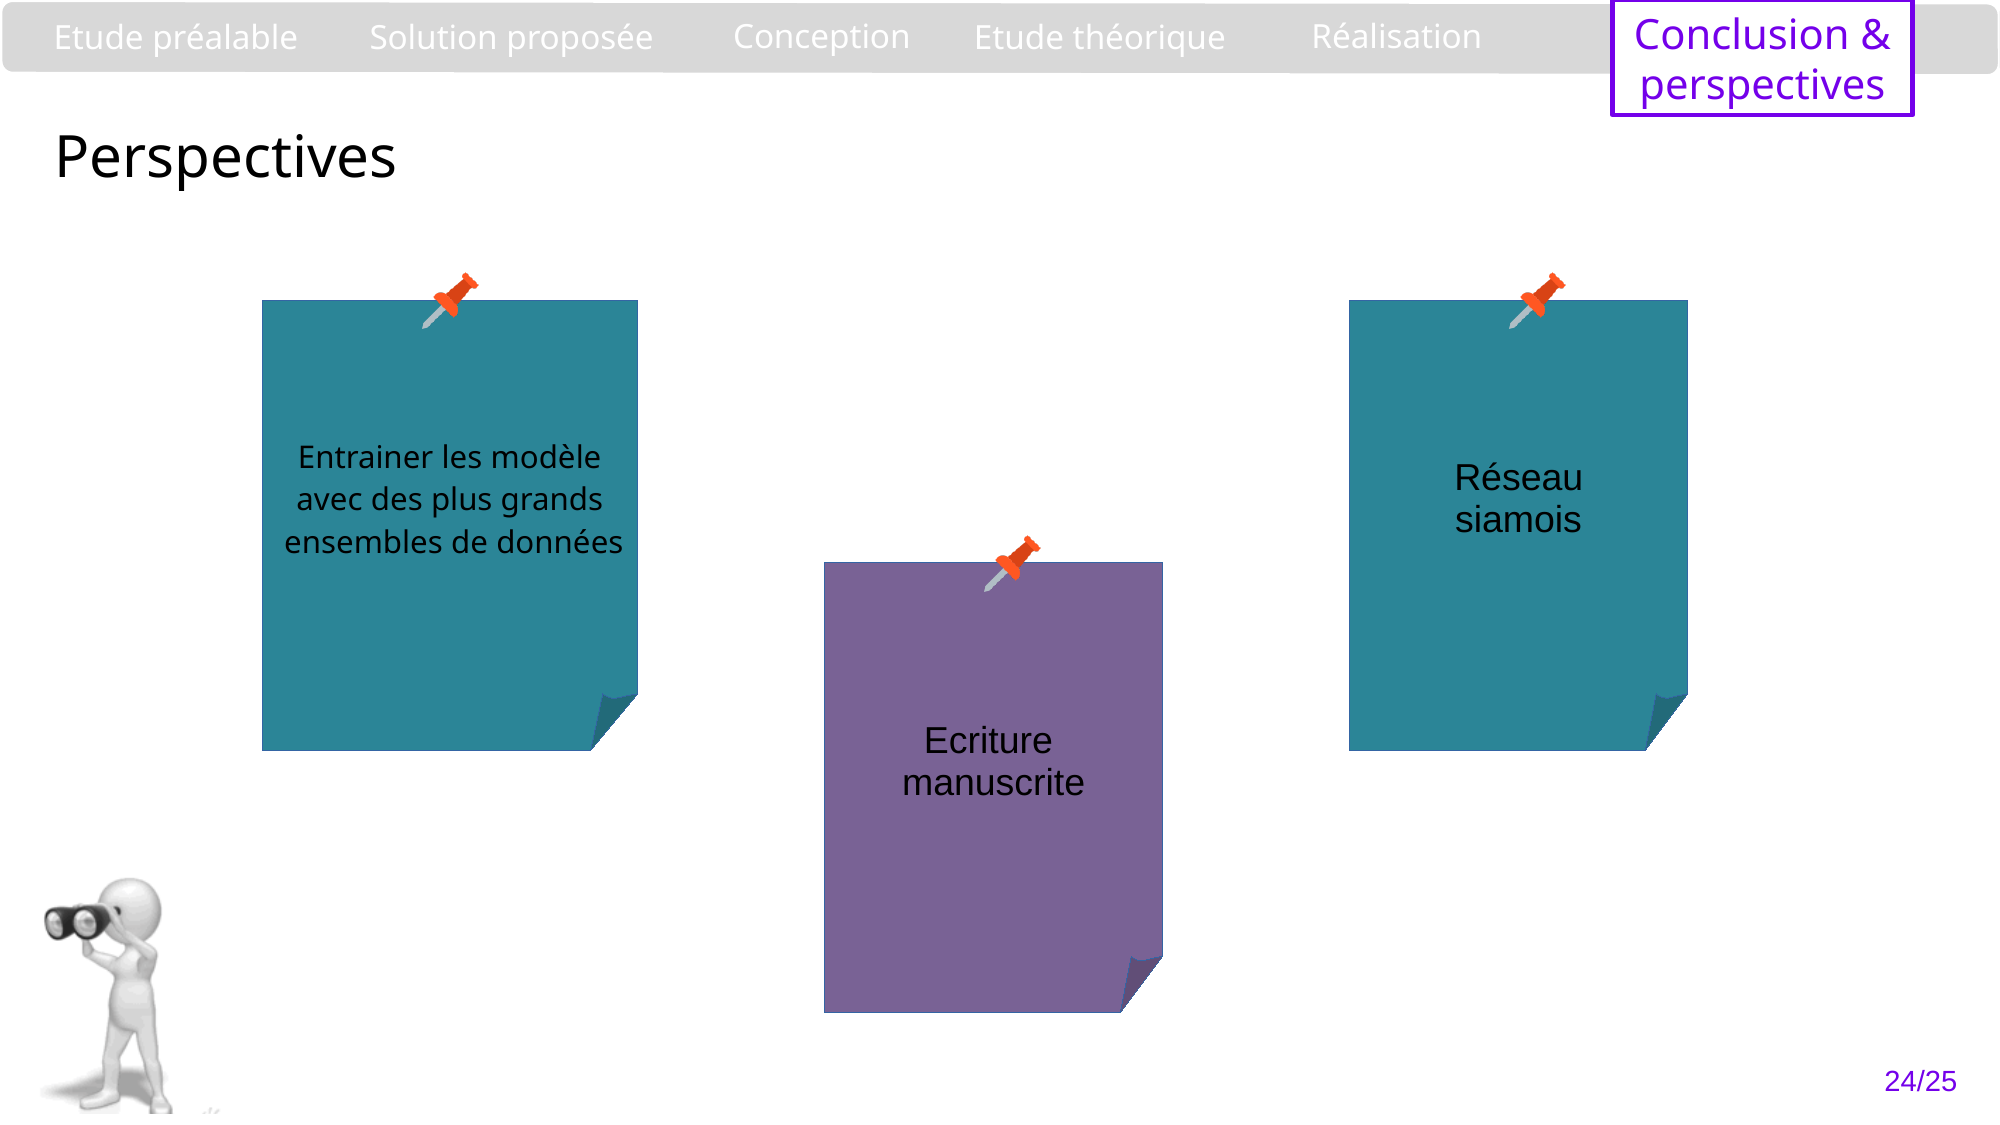

Conclusion & perspectives
Conception
Réalisation
Etude préalable
Solution proposée
Etude théorique
Training Set Generation
Introduction
Perspectives
Entrainer les modèle
avec des plus grands
 ensembles de données
Réseau
siamois
Ecriture
manuscrite